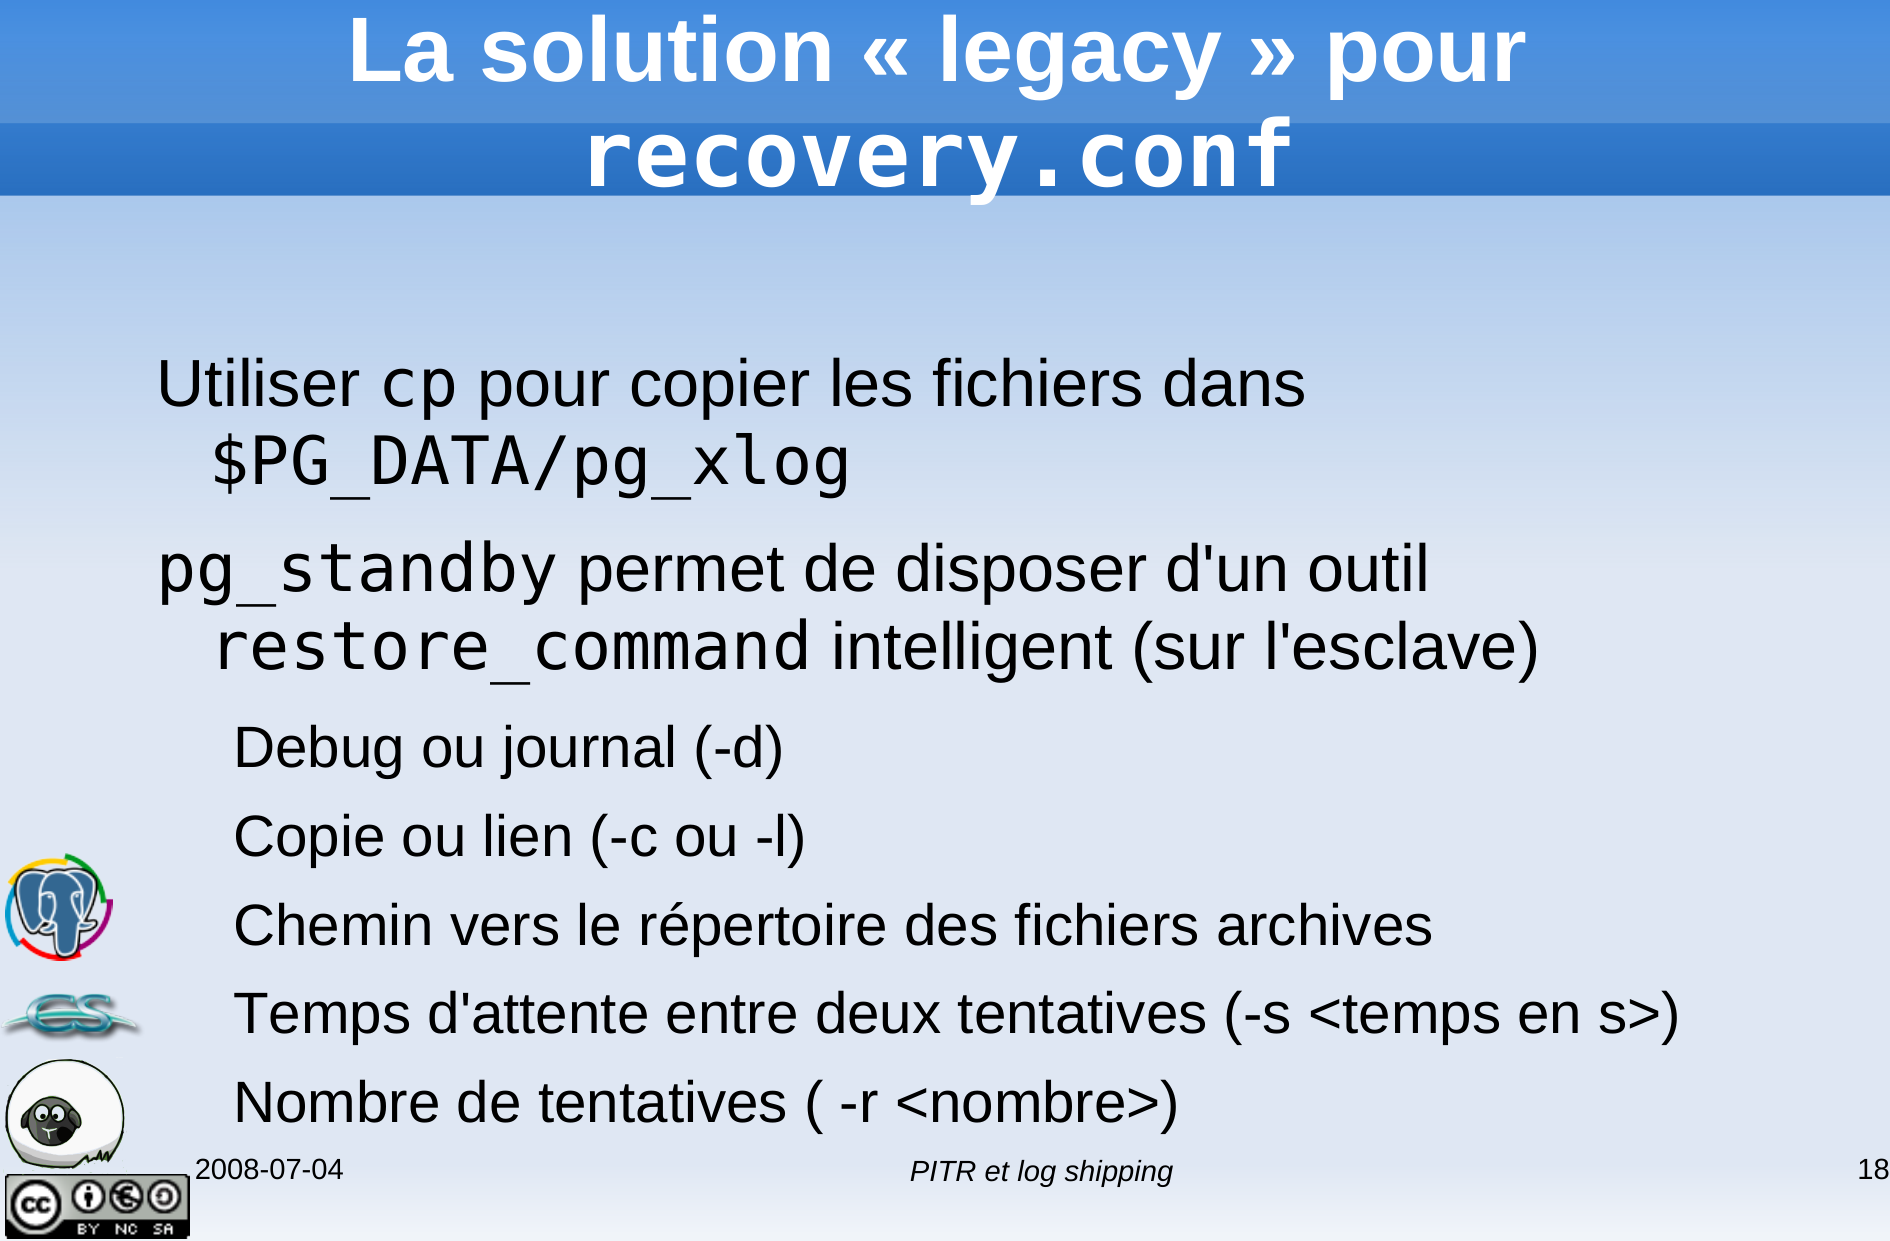

# La solution « legacy » pour recovery.conf
Utiliser cp pour copier les fichiers dans $PG_DATA/pg_xlog
pg_standby permet de disposer d'un outil restore_command intelligent (sur l'esclave)
Debug ou journal (-d)
Copie ou lien (-c ou -l)
Chemin vers le répertoire des fichiers archives
Temps d'attente entre deux tentatives (-s <temps en s>)
Nombre de tentatives ( -r <nombre>)
2008-07-04
18
PITR et log shipping